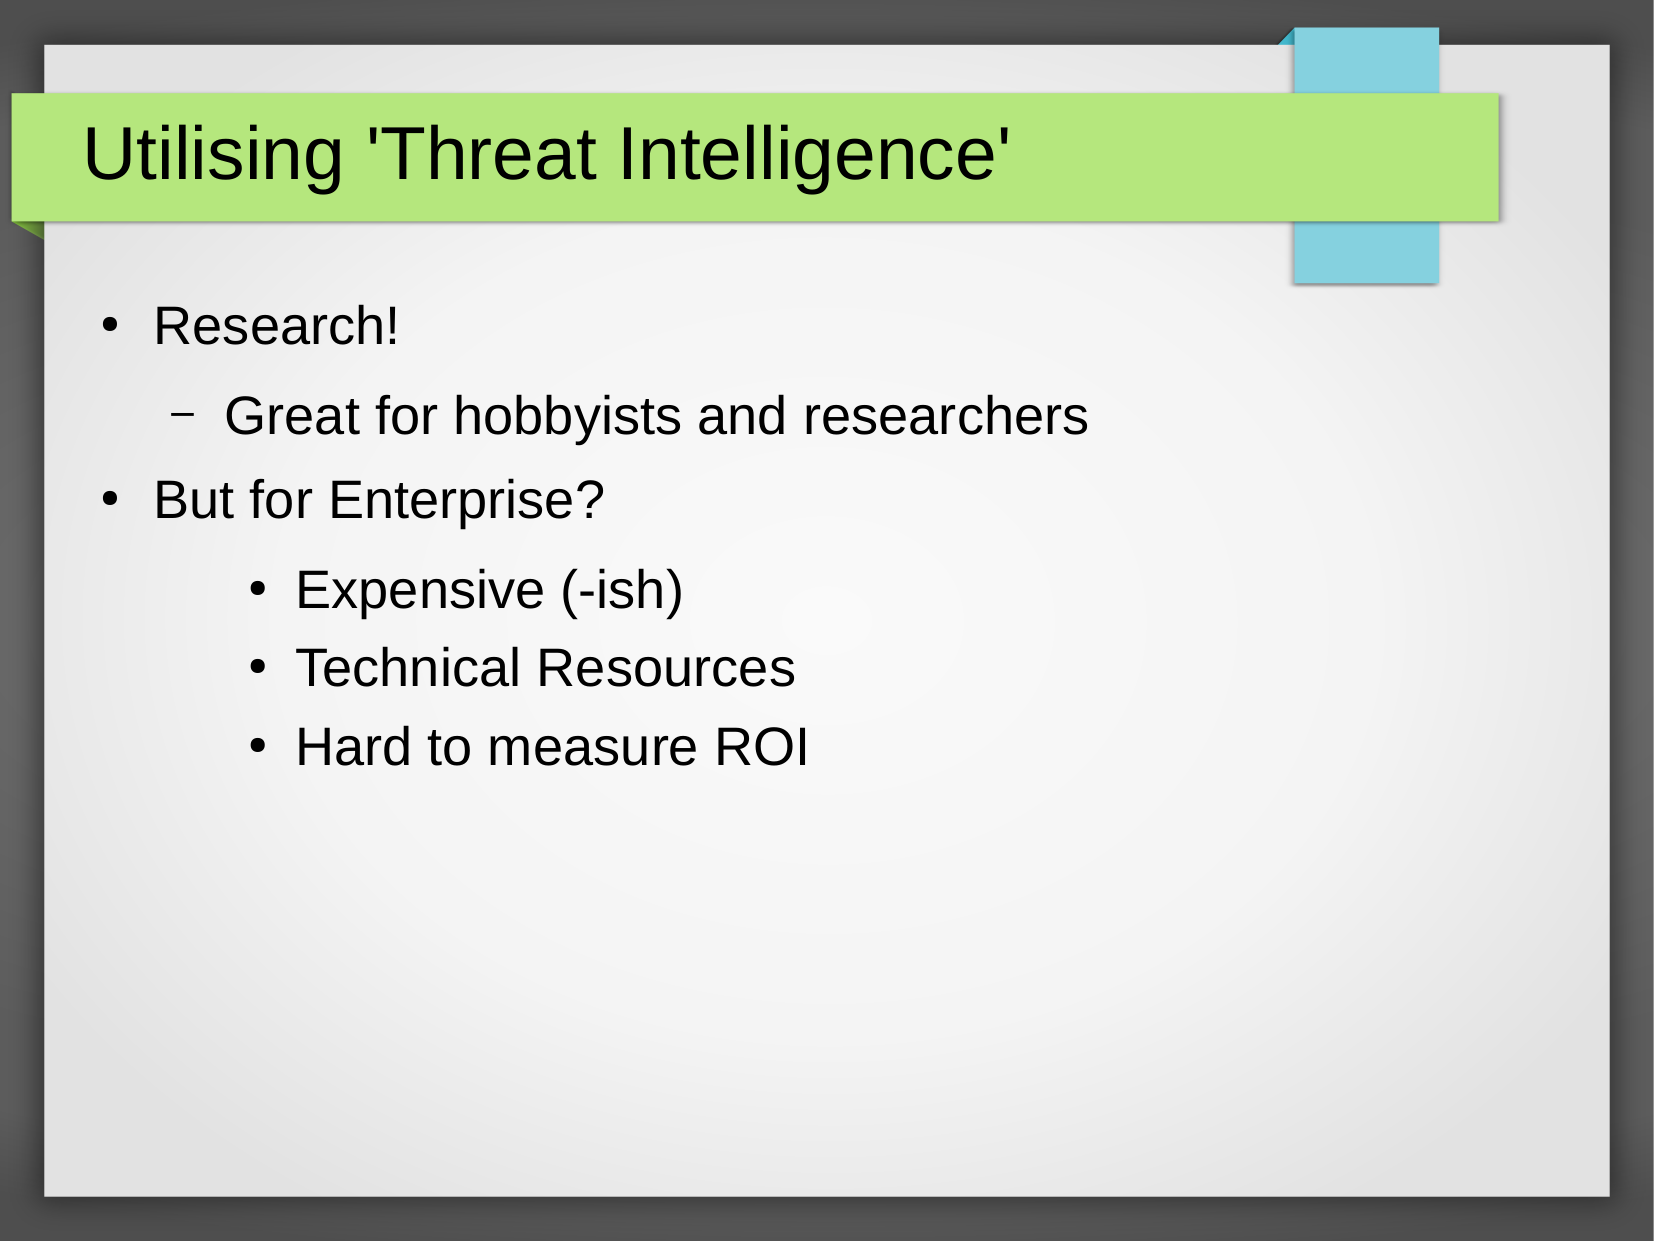

# Utilising 'Threat Intelligence'
Research!
Great for hobbyists and researchers
But for Enterprise?
Expensive (-ish)
Technical Resources
Hard to measure ROI